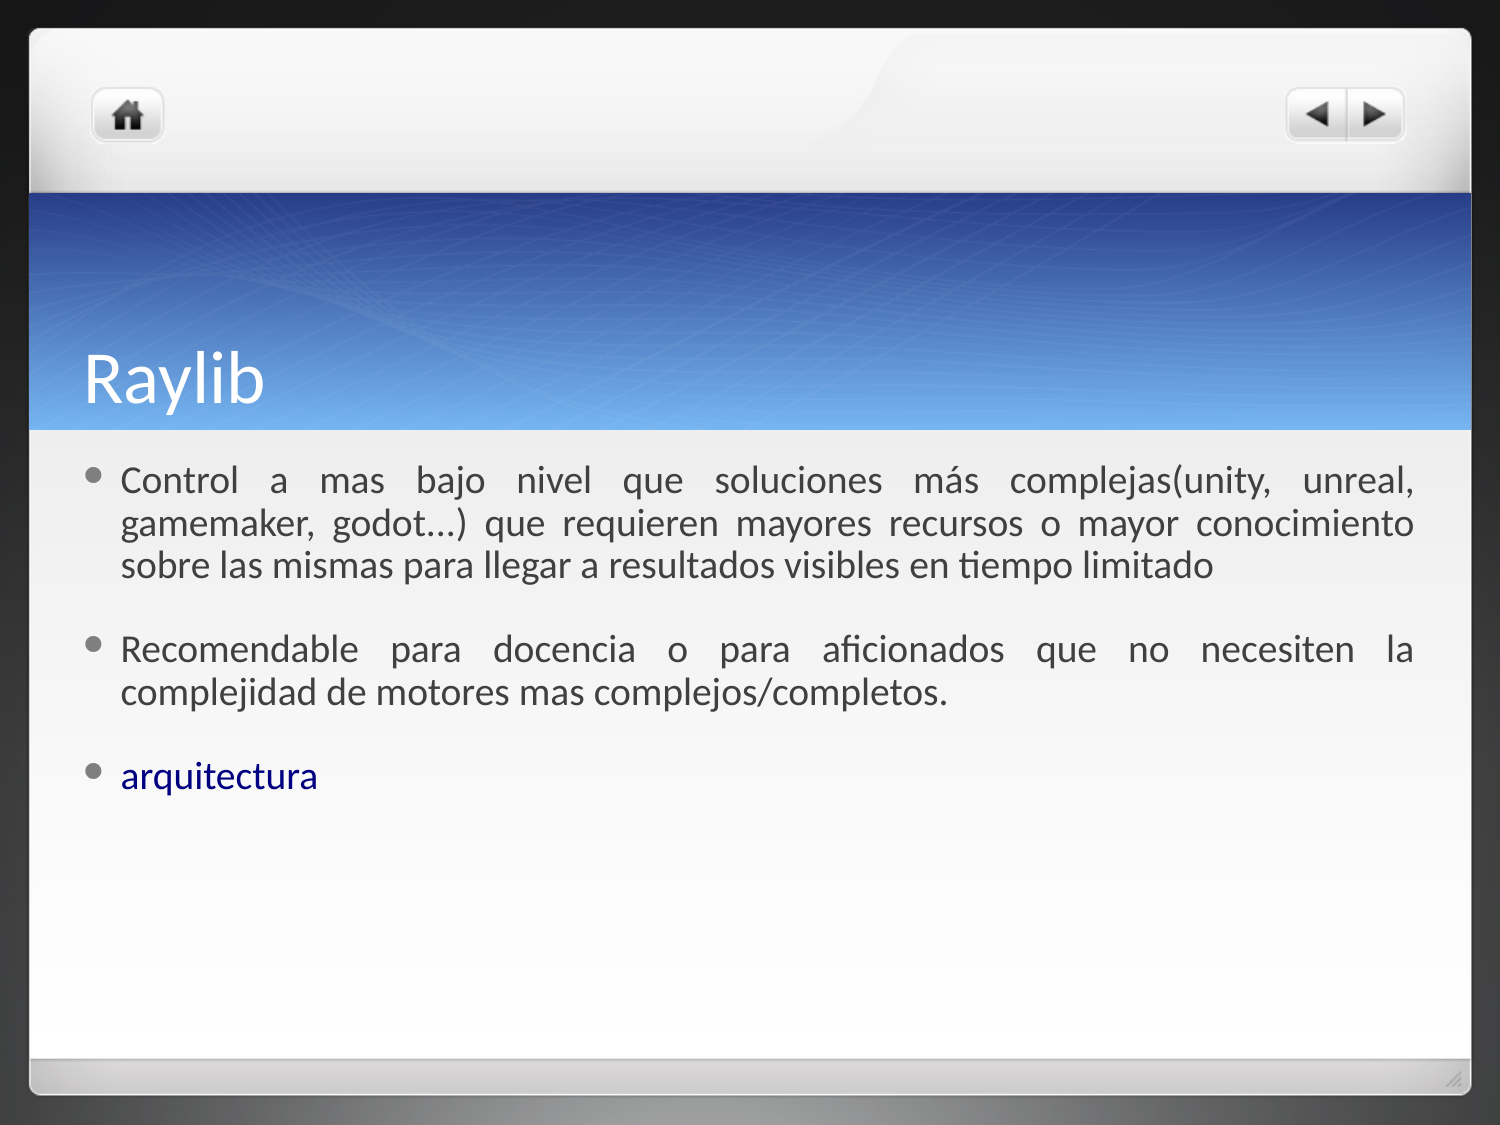

# Raylib
Control a mas bajo nivel que soluciones más complejas(unity, unreal, gamemaker, godot...) que requieren mayores recursos o mayor conocimiento sobre las mismas para llegar a resultados visibles en tiempo limitado
Recomendable para docencia o para aficionados que no necesiten la complejidad de motores mas complejos/completos.
arquitectura